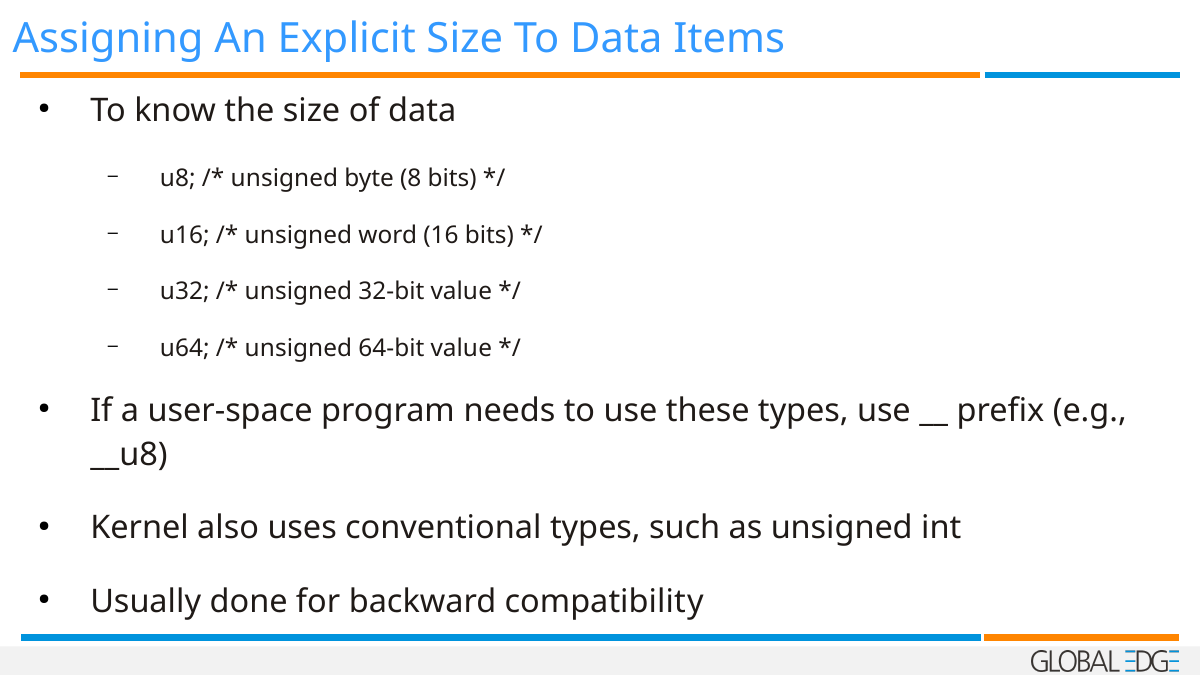

# Assigning An Explicit Size To Data Items
To know the size of data
u8; /* unsigned byte (8 bits) */
u16; /* unsigned word (16 bits) */
u32; /* unsigned 32-bit value */
u64; /* unsigned 64-bit value */
If a user-space program needs to use these types, use __ prefix (e.g., __u8)
Kernel also uses conventional types, such as unsigned int
Usually done for backward compatibility